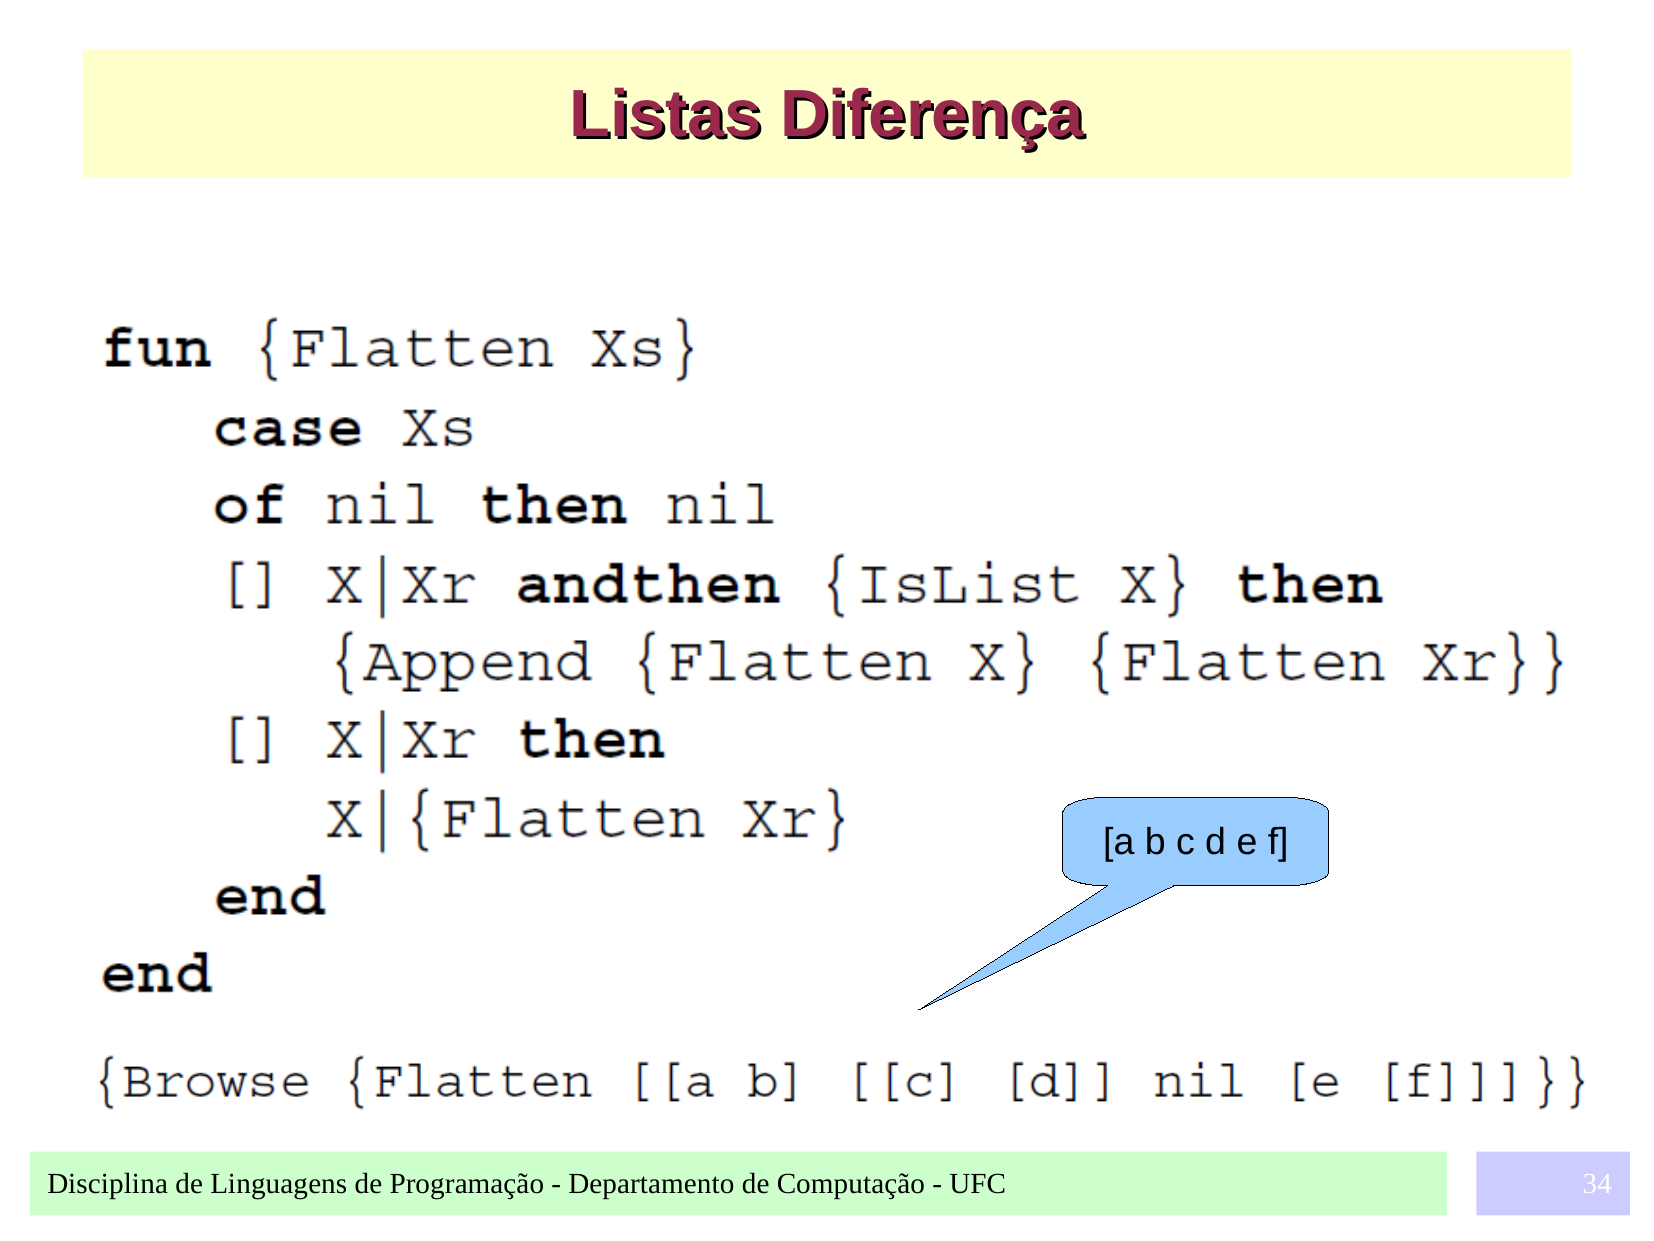

# Listas Diferença
[a b c d e f]
Disciplina de Linguagens de Programação - Departamento de Computação - UFC
34